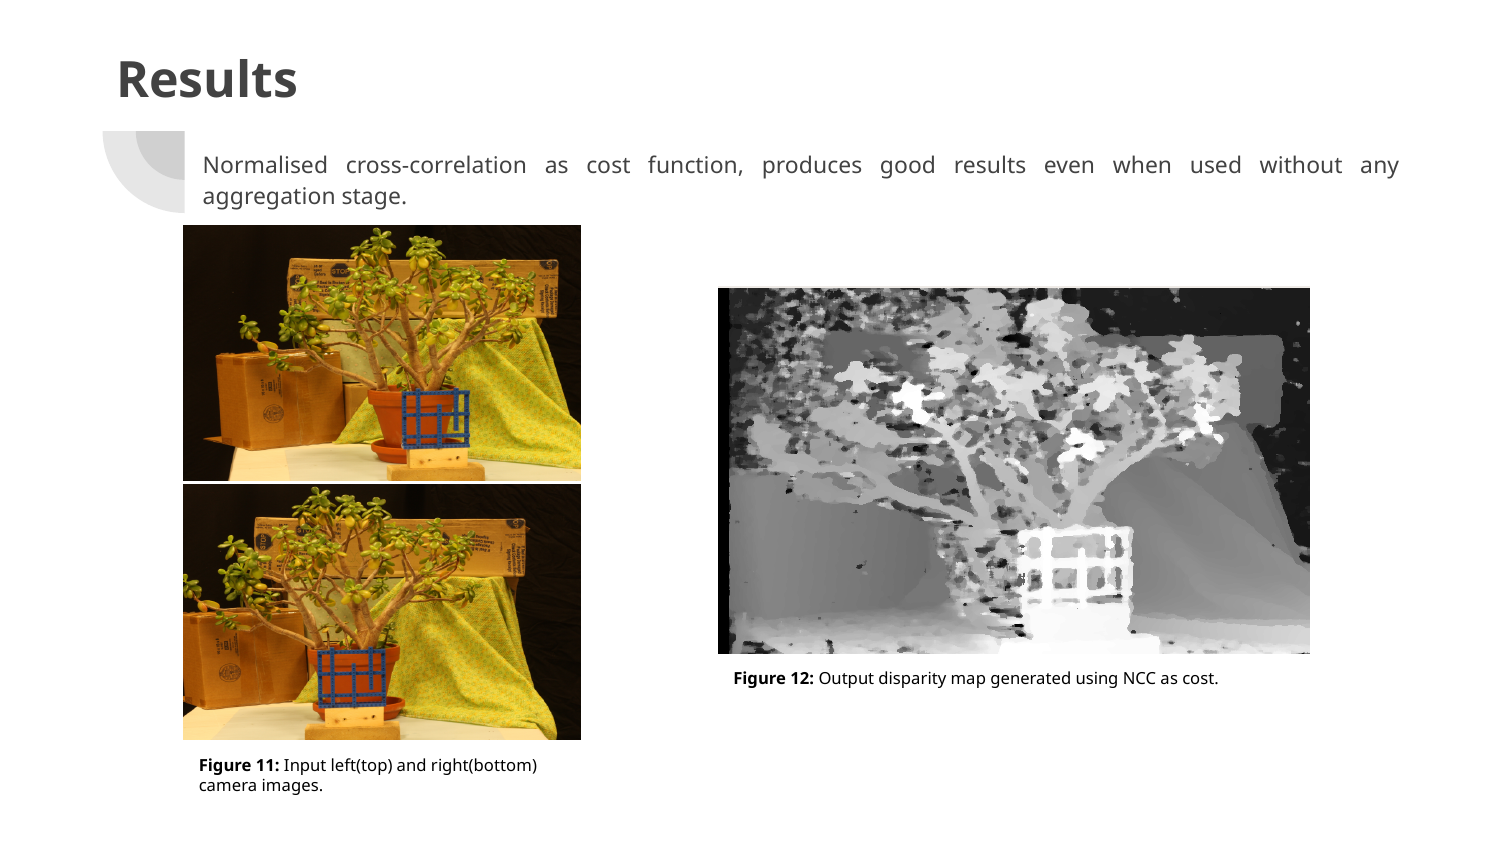

# Results
Normalised cross-correlation as cost function, produces good results even when used without any aggregation stage.
Figure 12: Output disparity map generated using NCC as cost.
Figure 11: Input left(top) and right(bottom) camera images.